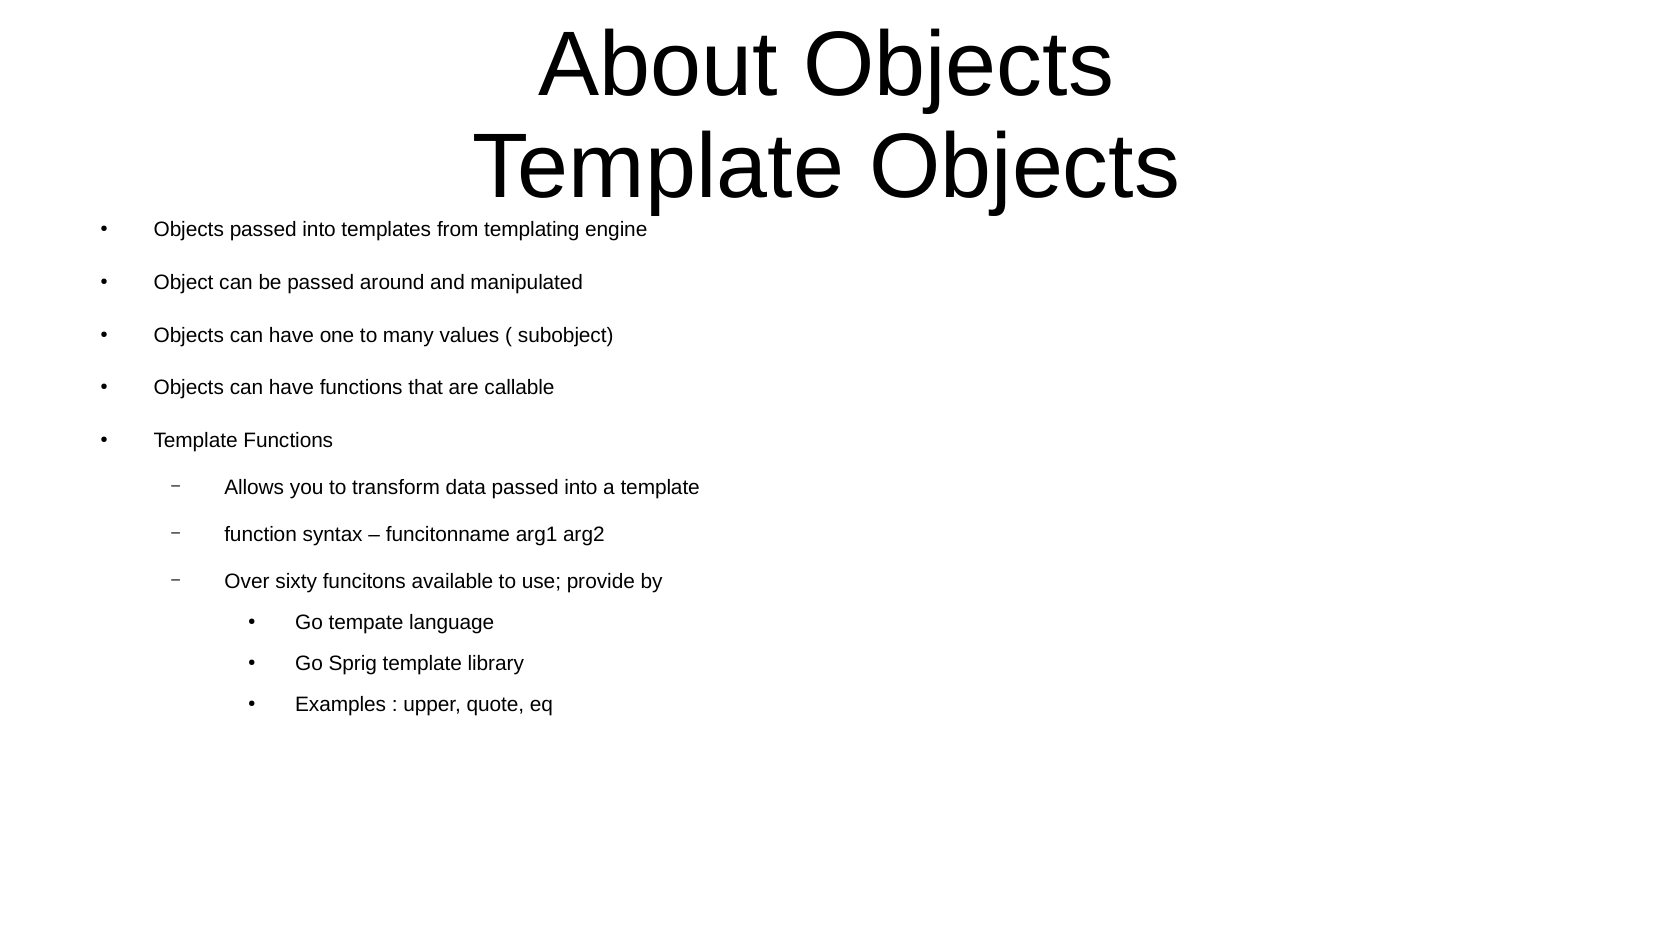

# About Objects Template Objects
Objects passed into templates from templating engine
Object can be passed around and manipulated
Objects can have one to many values ( subobject)
Objects can have functions that are callable
Template Functions
Allows you to transform data passed into a template
function syntax – funcitonname arg1 arg2
Over sixty funcitons available to use; provide by
Go tempate language
Go Sprig template library
Examples : upper, quote, eq